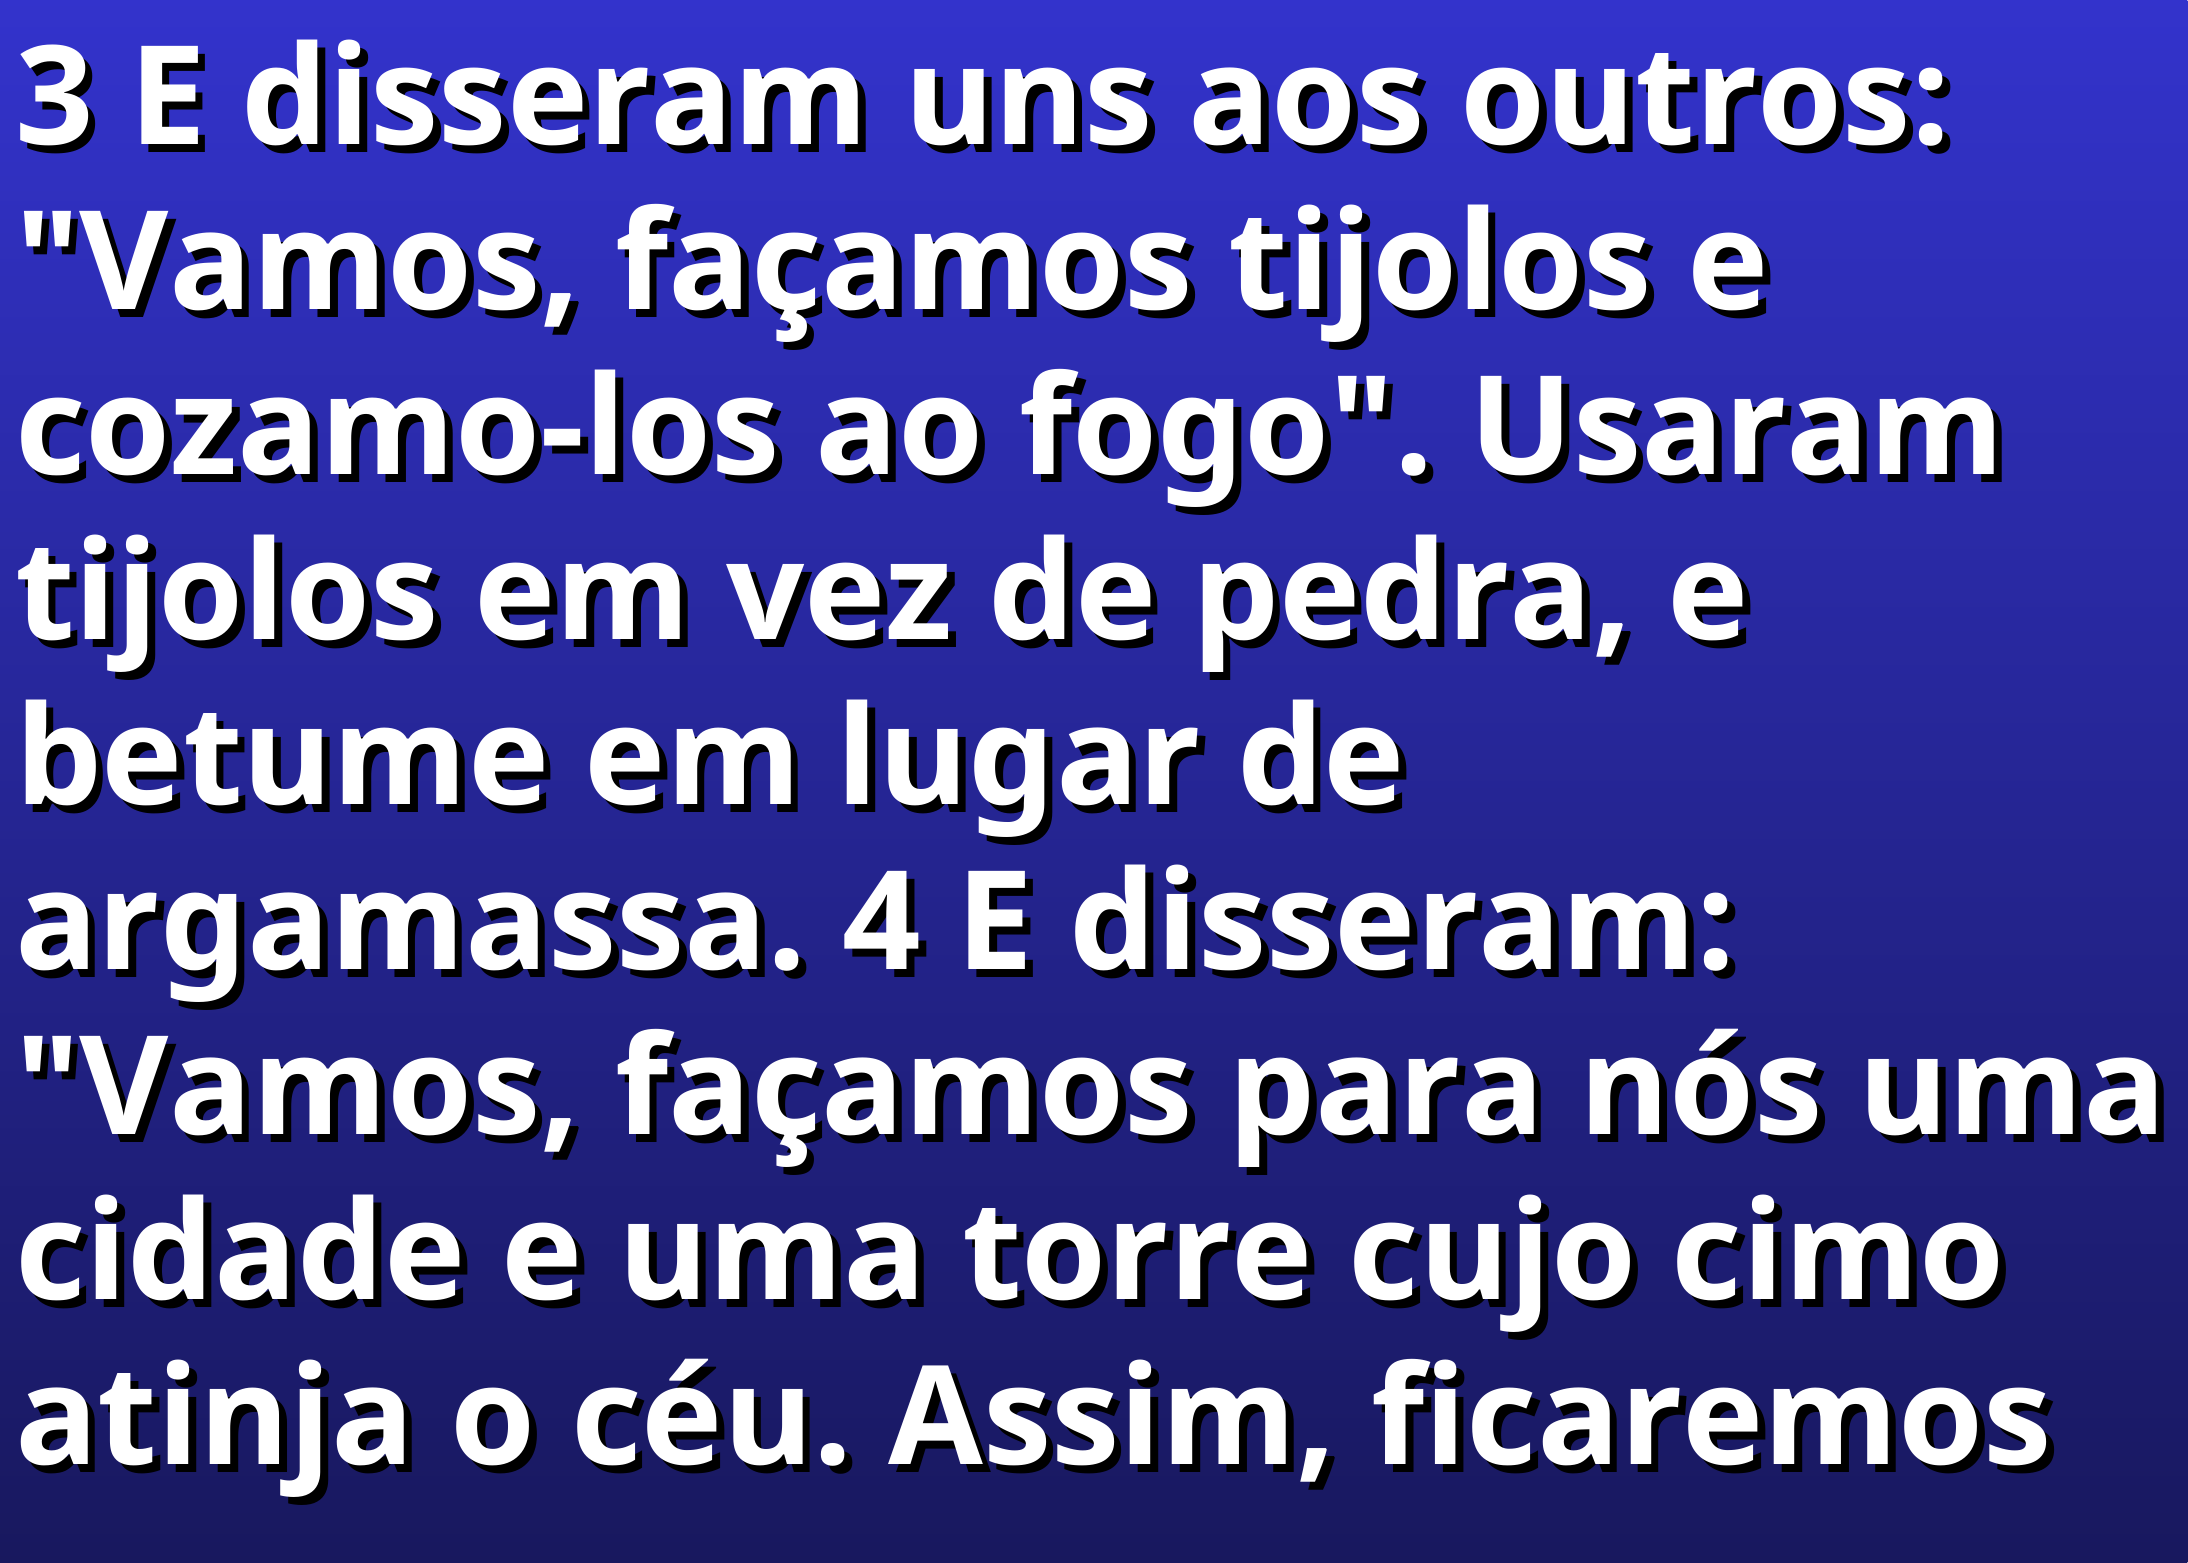

3 E disseram uns aos outros: "Vamos, façamos tijolos e cozamo-los ao fogo". Usaram tijolos em vez de pedra, e betume em lugar de argamassa. 4 E disseram: "Vamos, façamos para nós uma cidade e uma torre cujo cimo atinja o céu. Assim, ficaremos